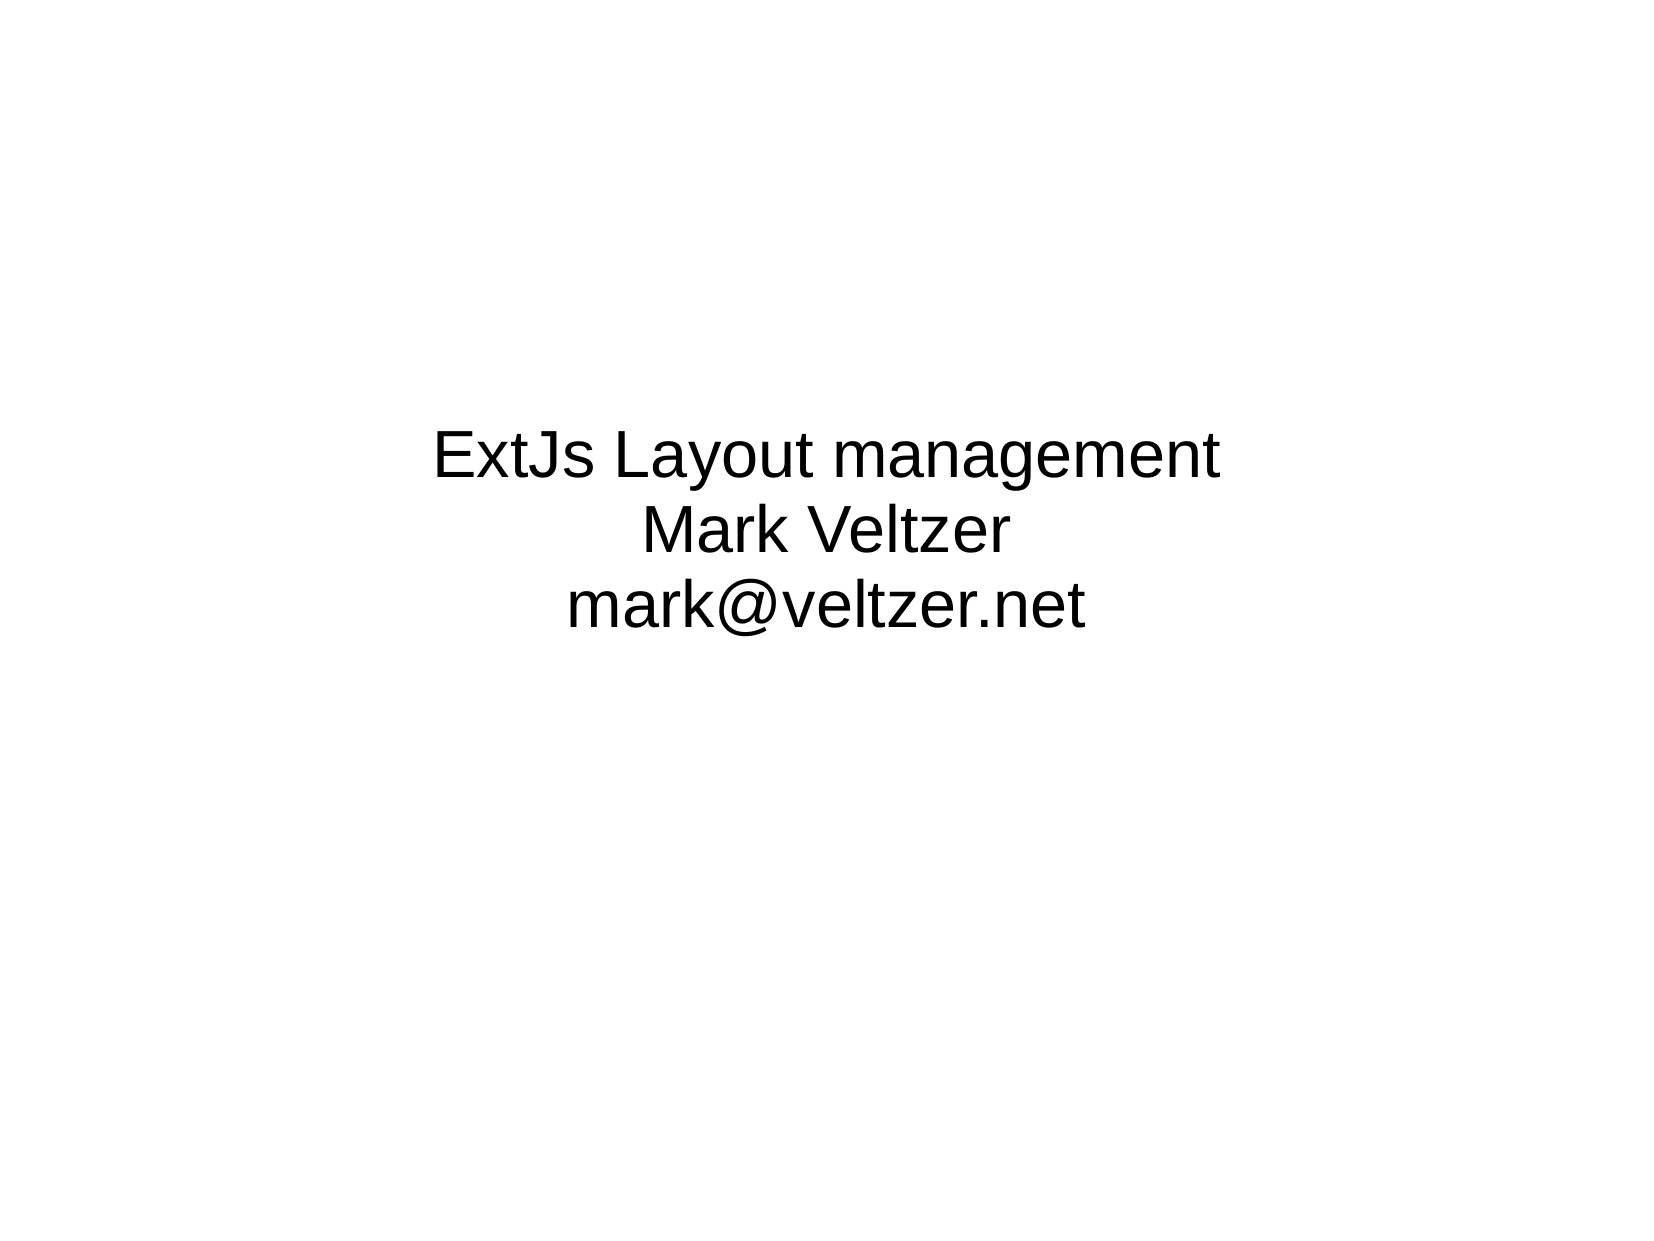

# ExtJs Layout management
Mark Veltzer
mark@veltzer.net